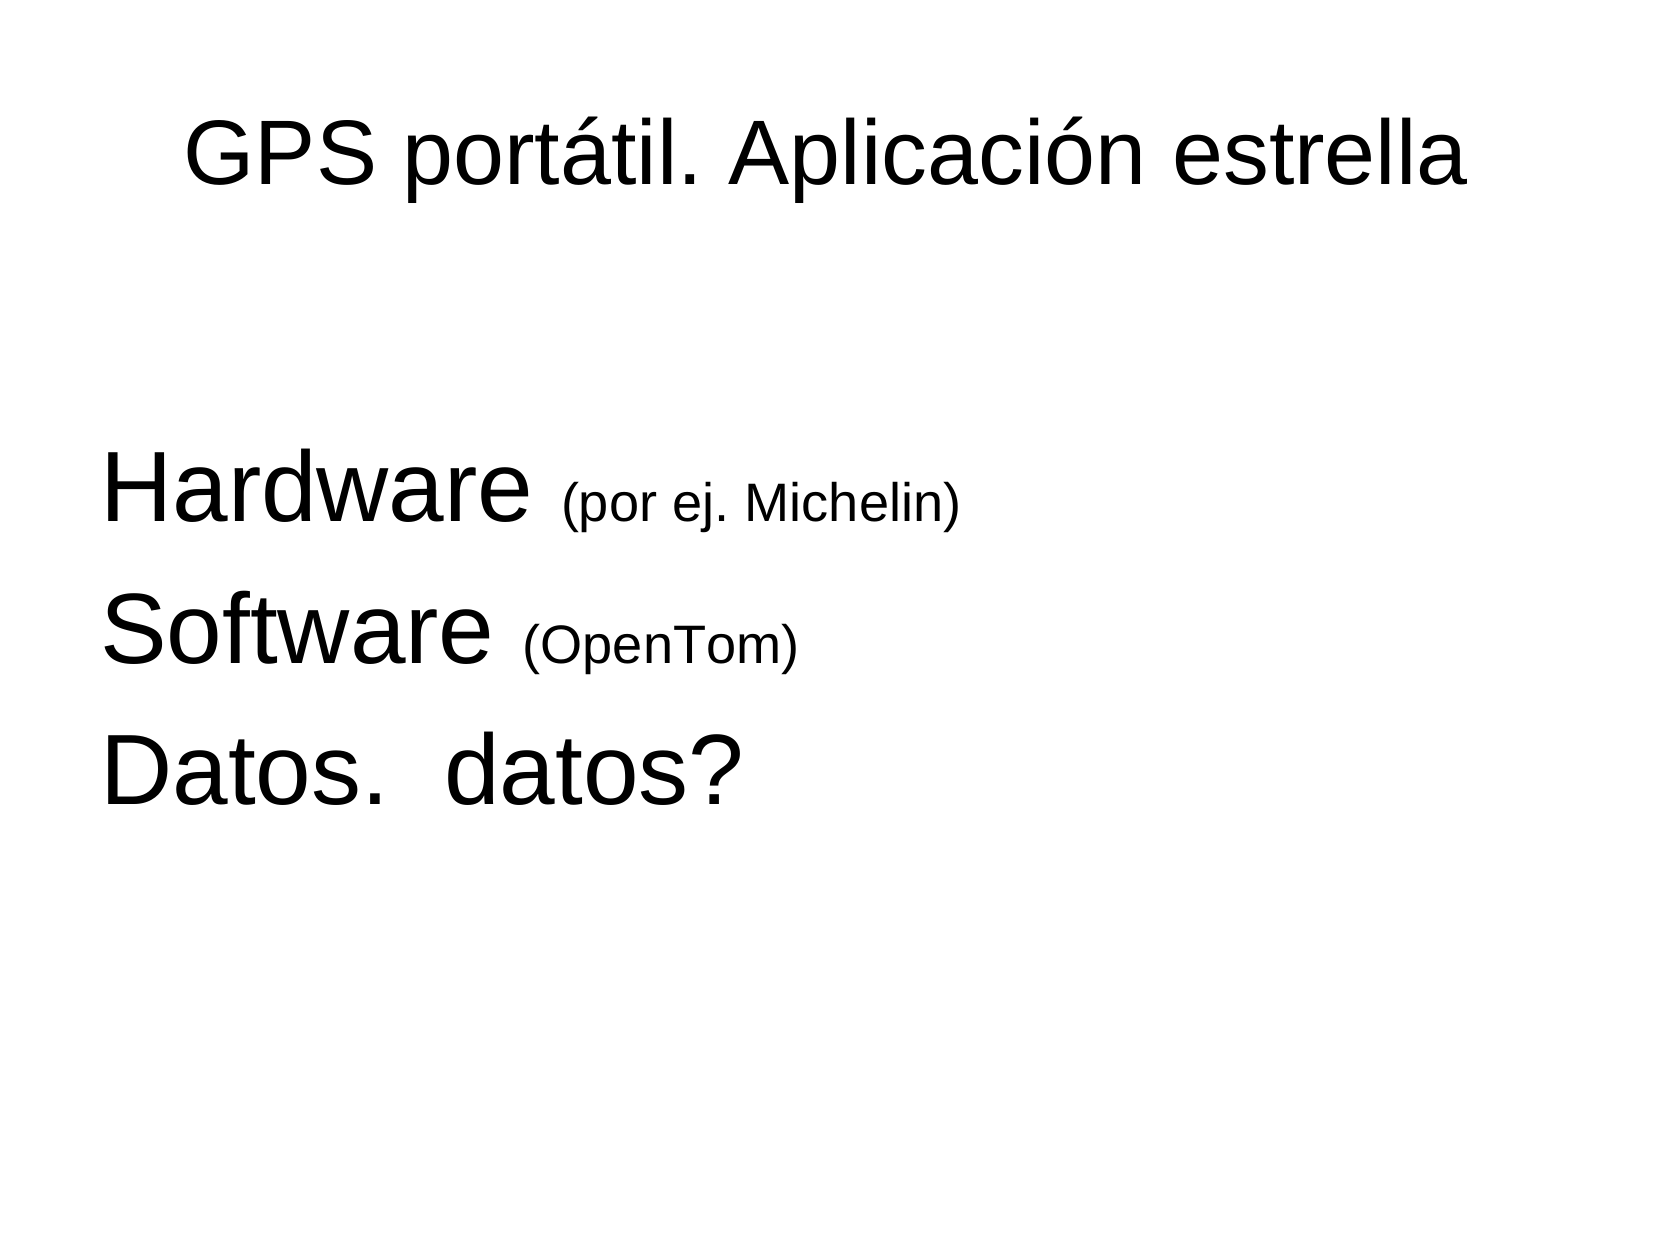

# GPS portátil. Aplicación estrella
Hardware (por ej. Michelin)
Software (OpenTom)
Datos. datos?